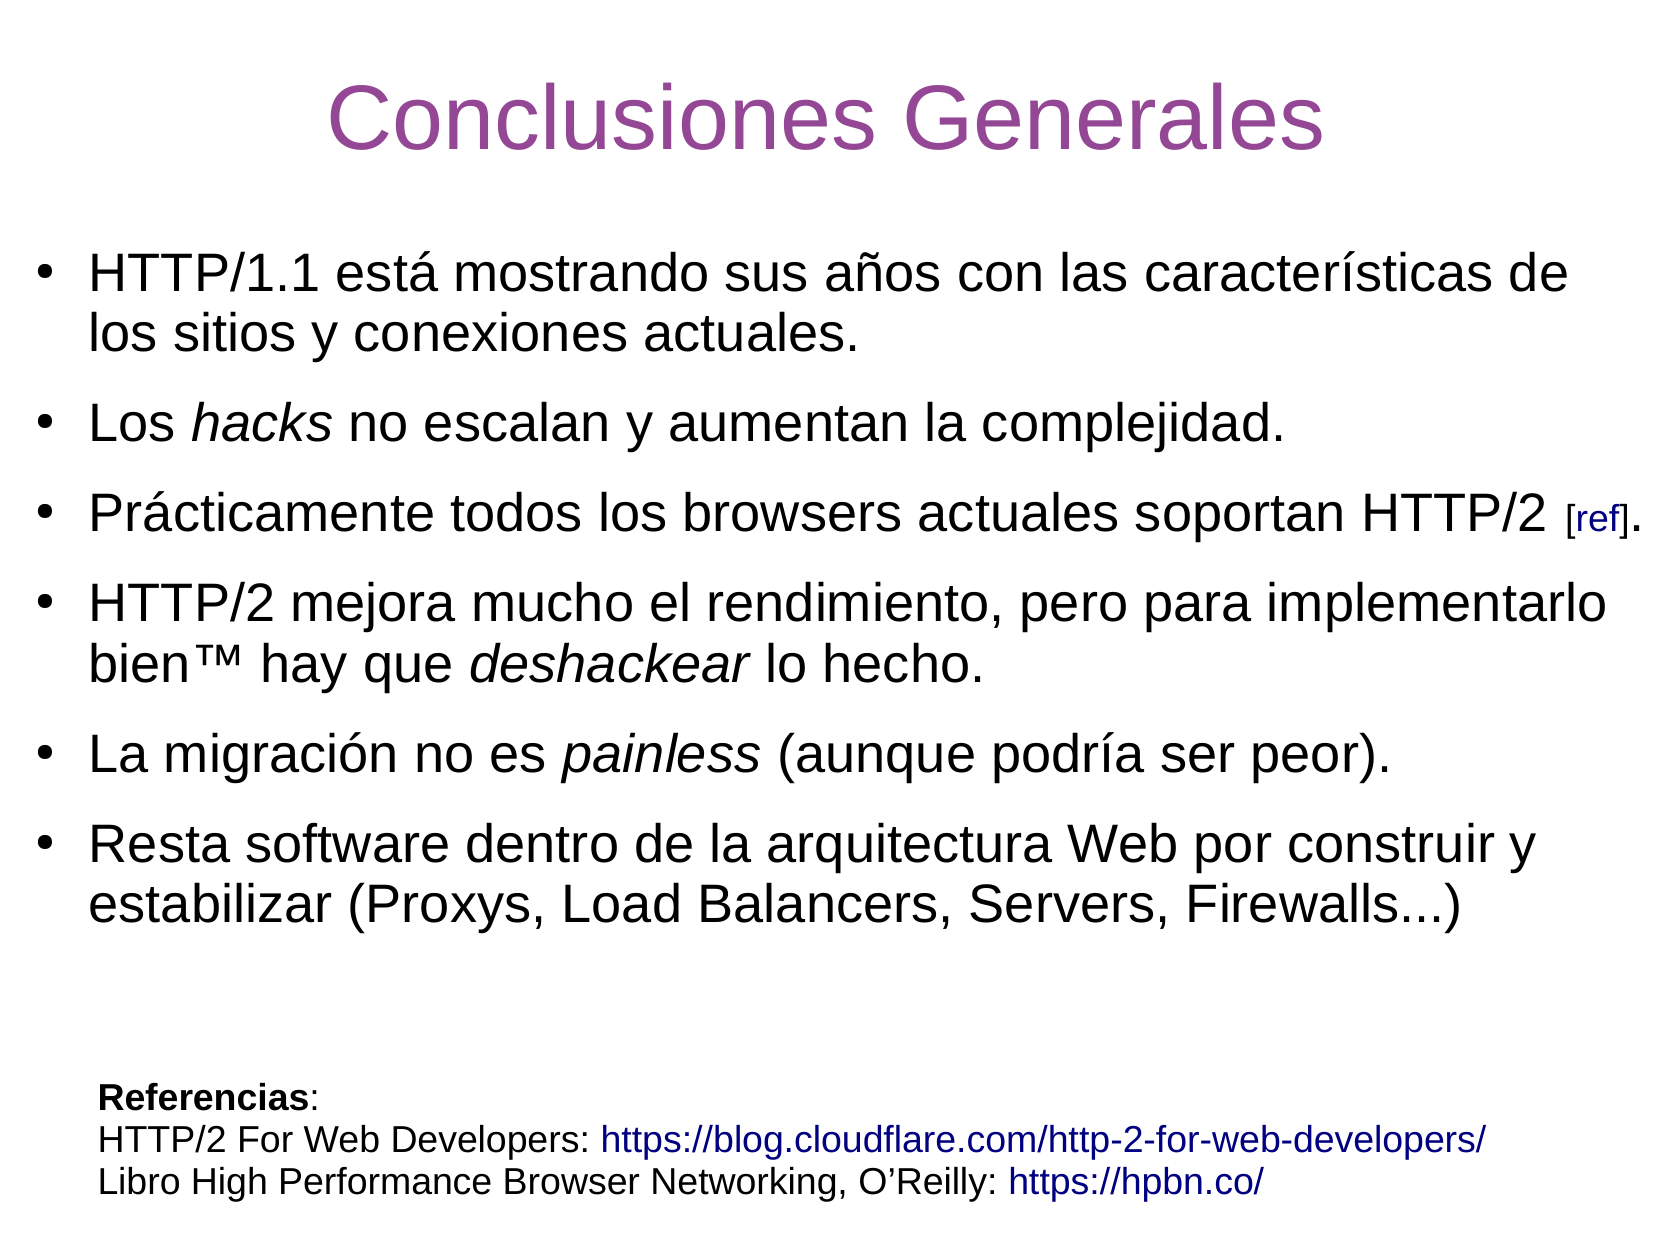

# Conclusiones Generales
HTTP/1.1 está mostrando sus años con las características de los sitios y conexiones actuales.
Los hacks no escalan y aumentan la complejidad.
Prácticamente todos los browsers actuales soportan HTTP/2 [ref].
HTTP/2 mejora mucho el rendimiento, pero para implementarlo bien™ hay que deshackear lo hecho.
La migración no es painless (aunque podría ser peor).
Resta software dentro de la arquitectura Web por construir y estabilizar (Proxys, Load Balancers, Servers, Firewalls...)
Referencias:
HTTP/2 For Web Developers: https://blog.cloudflare.com/http-2-for-web-developers/
Libro High Performance Browser Networking, O’Reilly: https://hpbn.co/